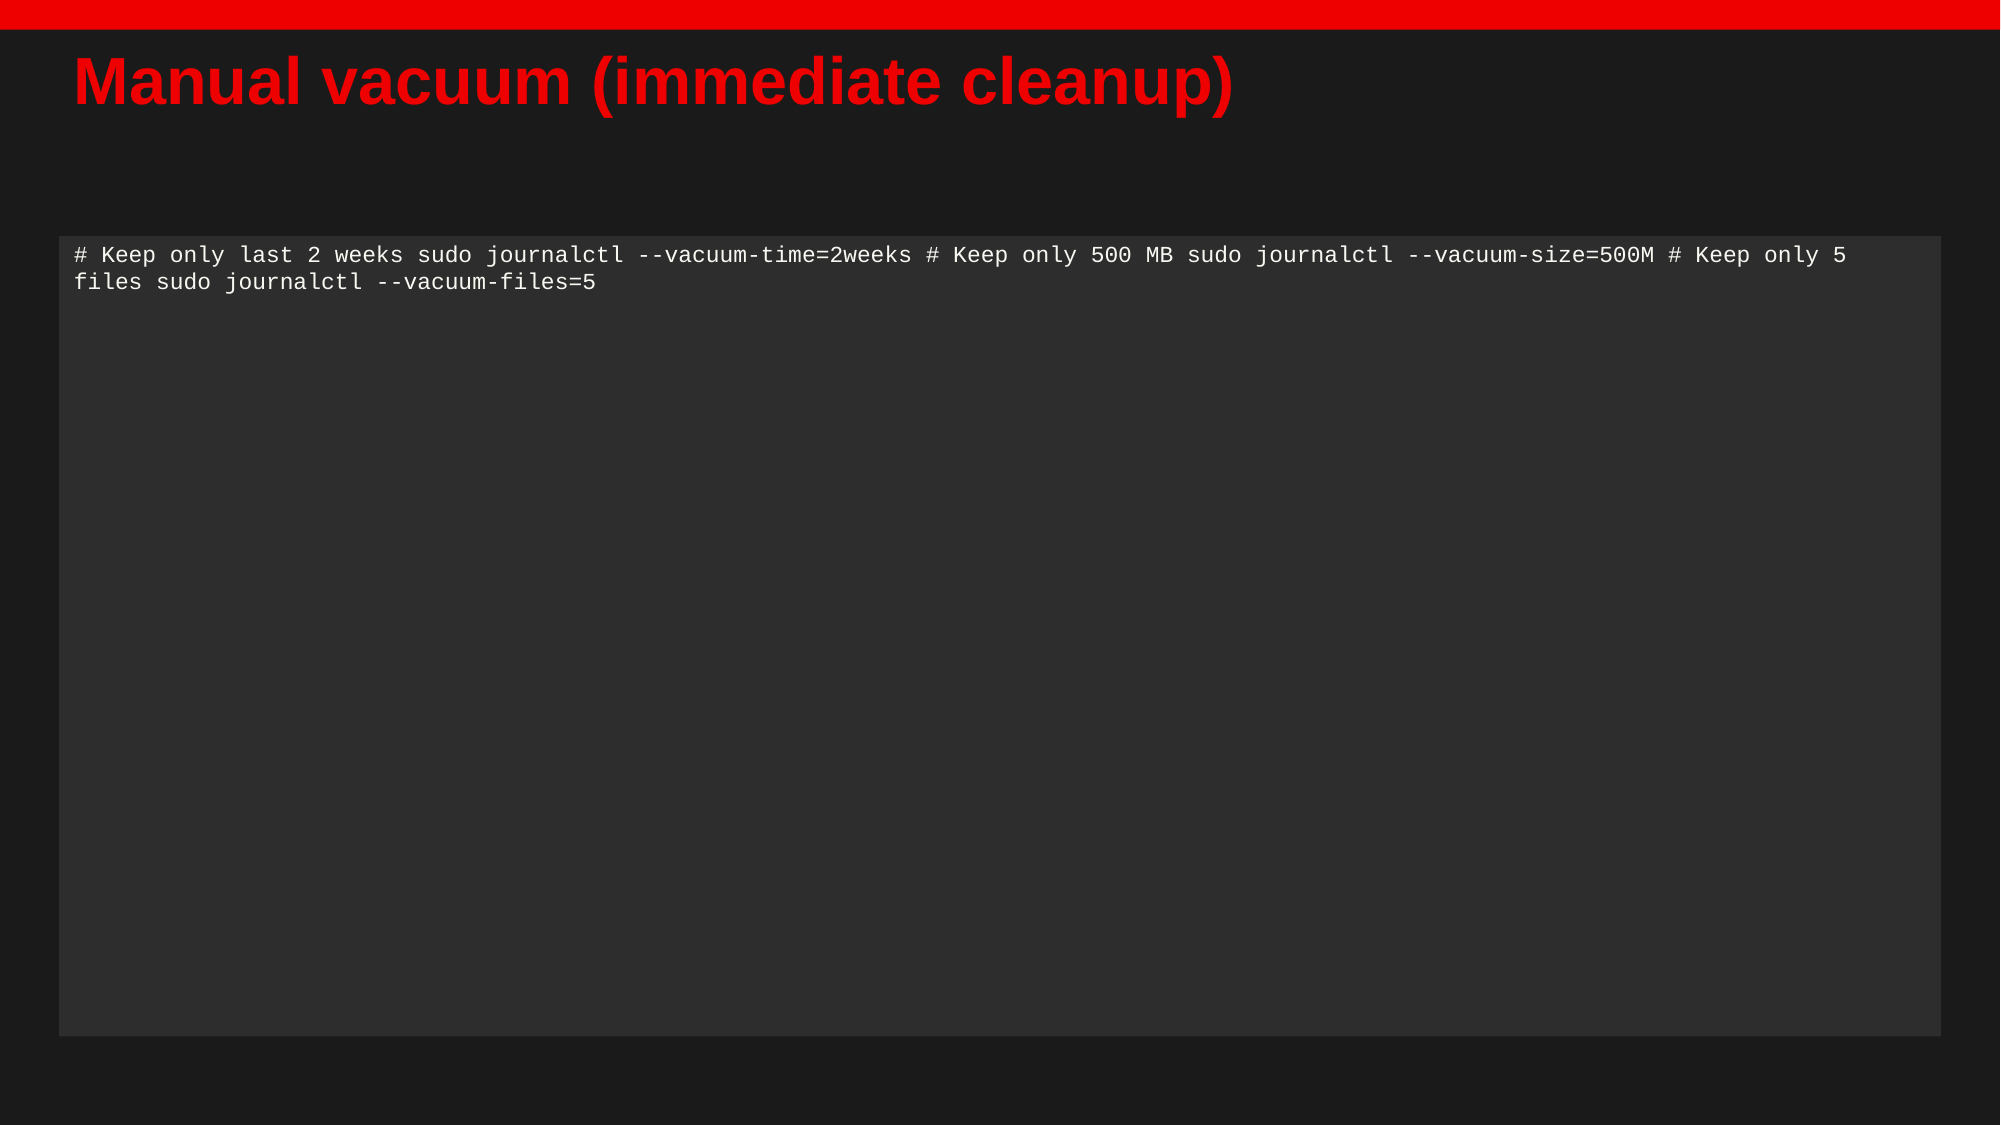

Manual vacuum (immediate cleanup)
# Keep only last 2 weeks sudo journalctl --vacuum-time=2weeks # Keep only 500 MB sudo journalctl --vacuum-size=500M # Keep only 5 files sudo journalctl --vacuum-files=5